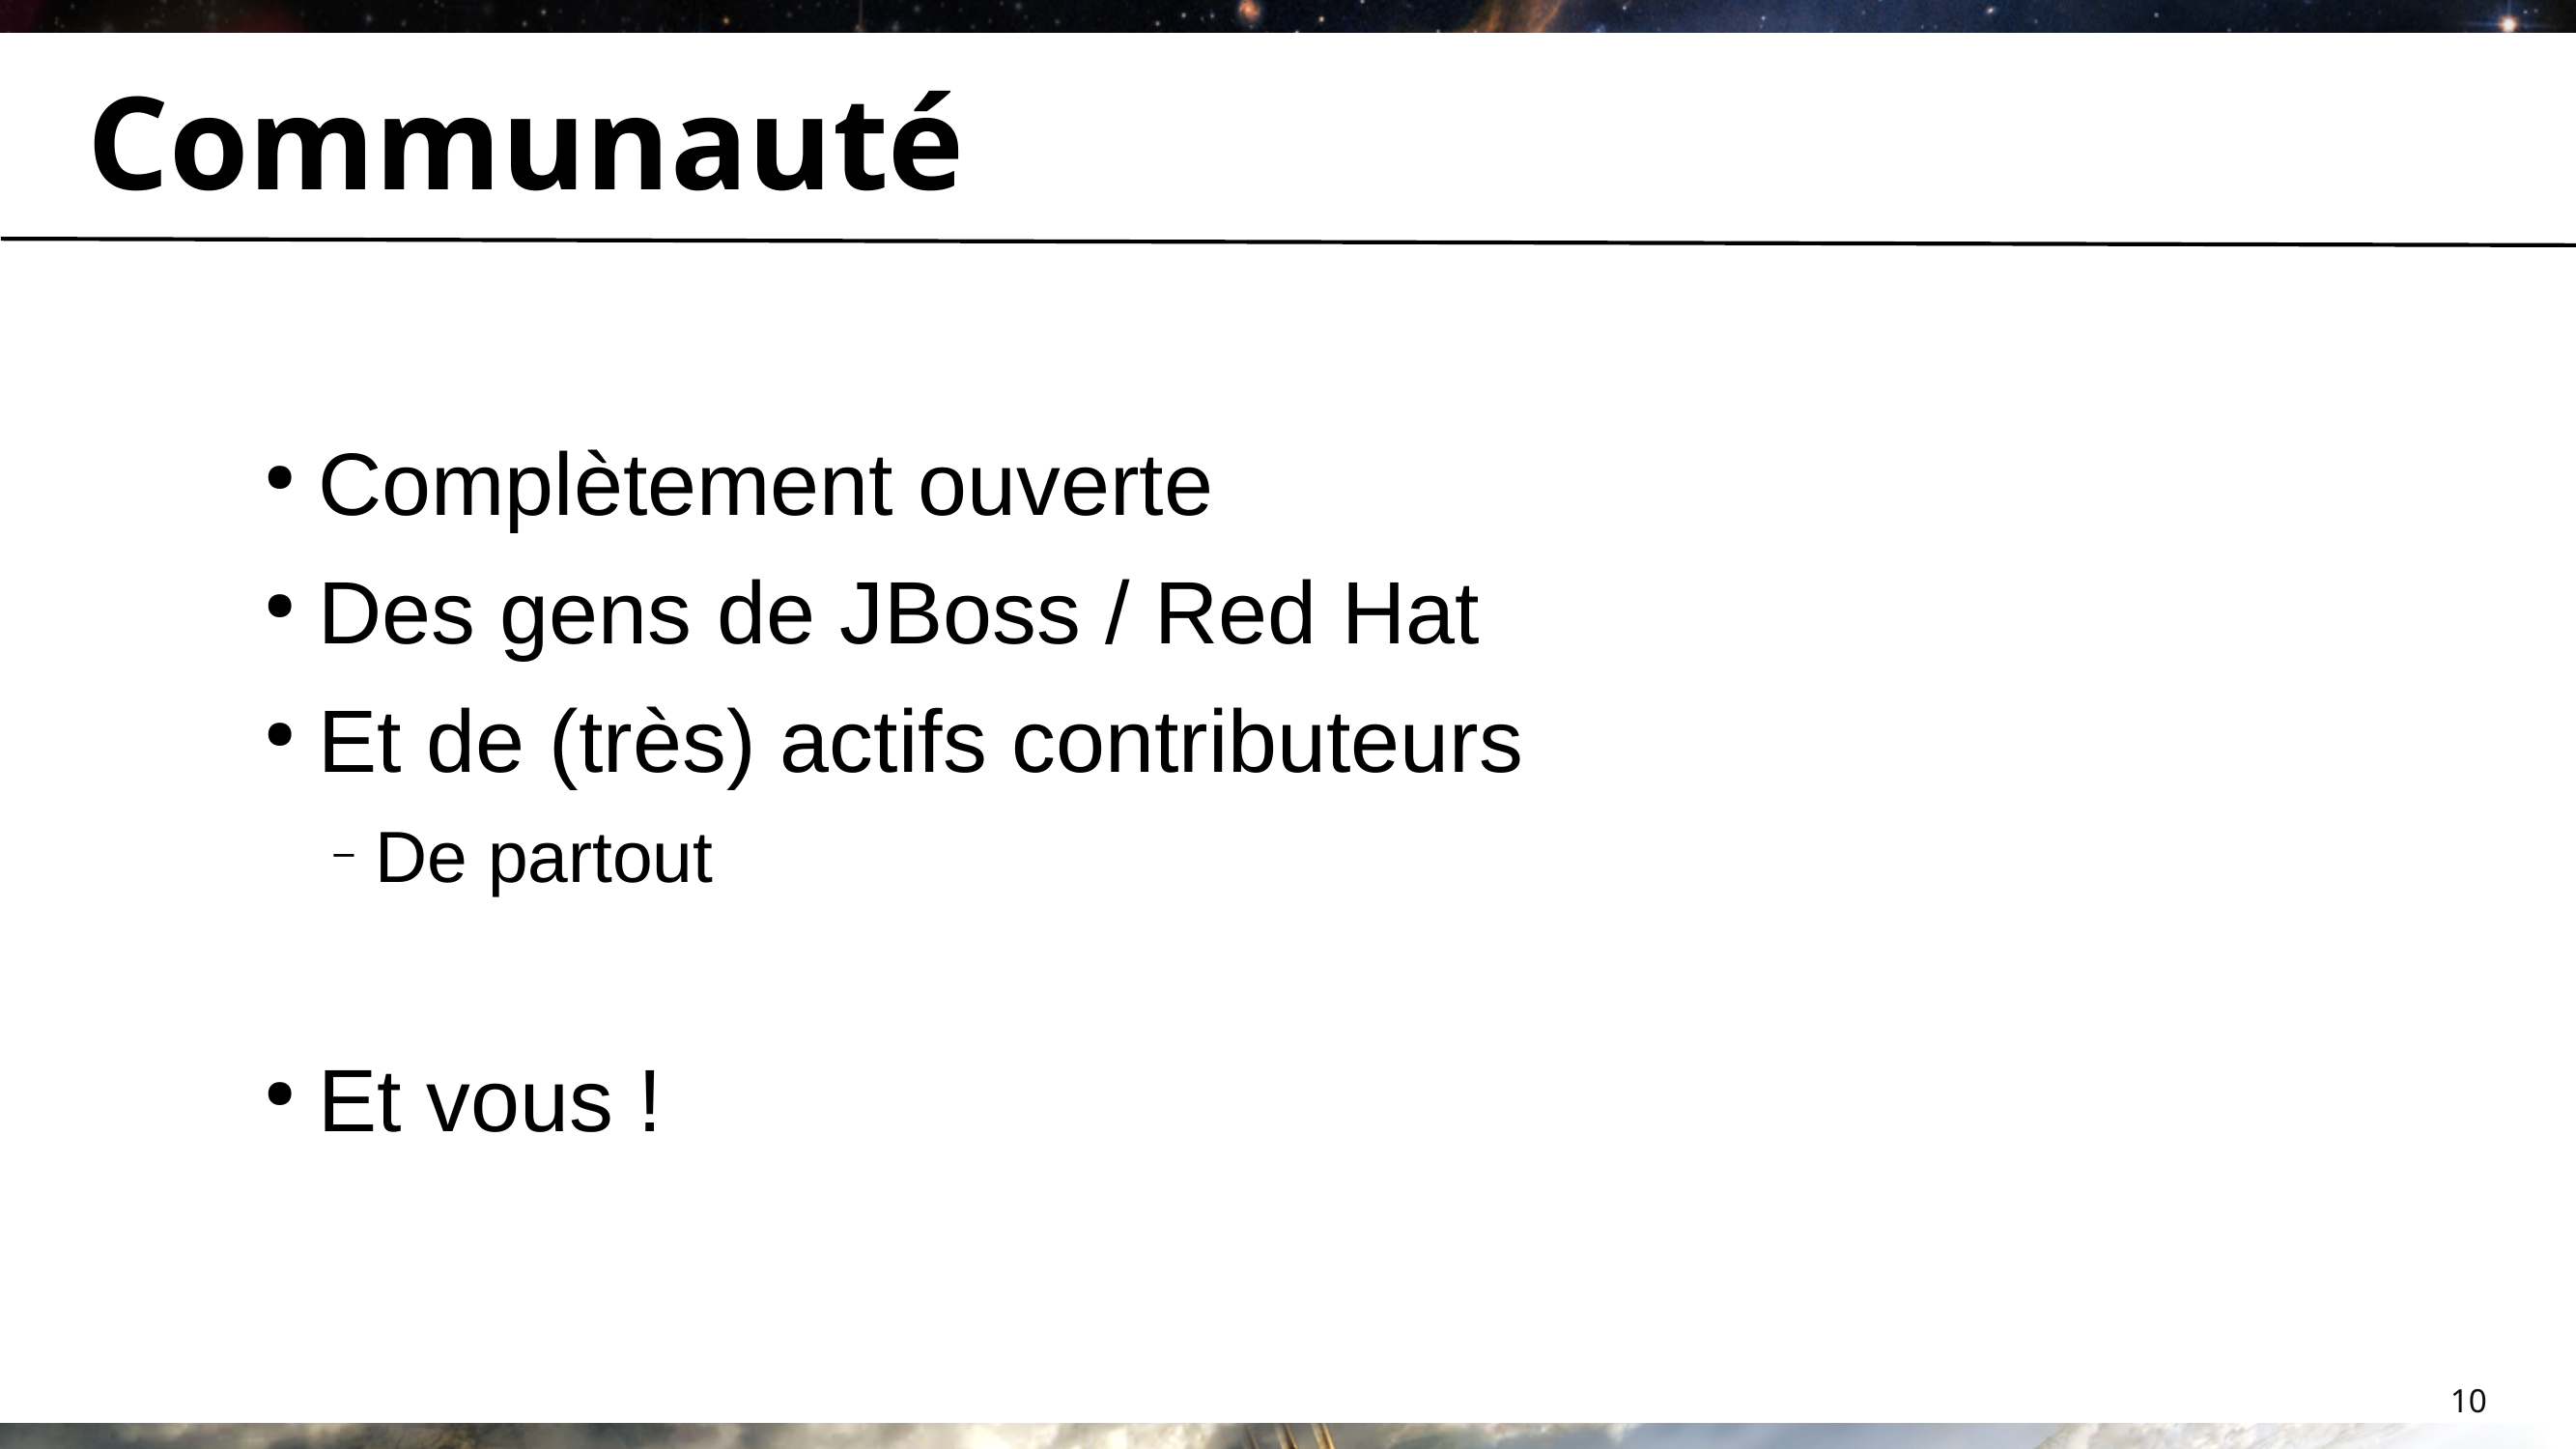

# Communauté
Complètement ouverte
Des gens de JBoss / Red Hat
Et de (très) actifs contributeurs
De partout
Et vous !